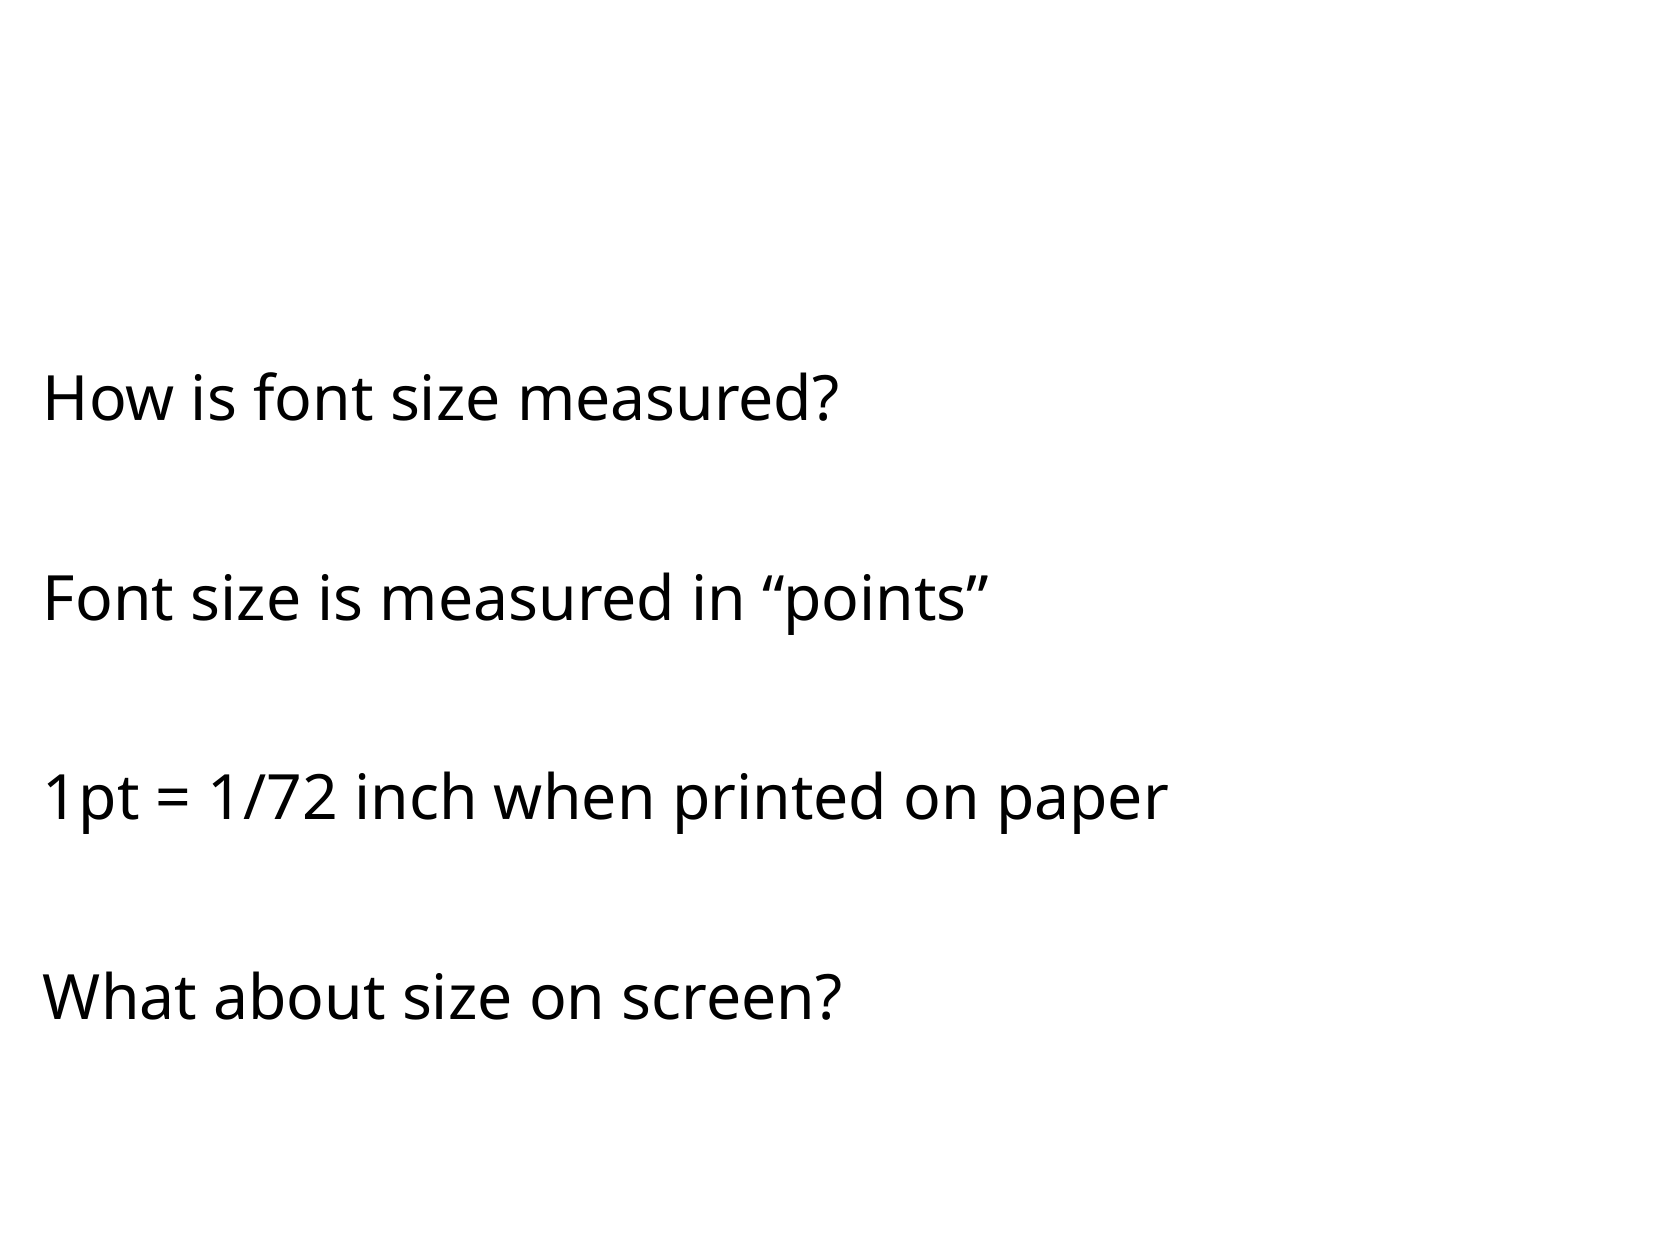

#
How is font size measured?
Font size is measured in “points”
1pt = 1/72 inch when printed on paper
What about size on screen?